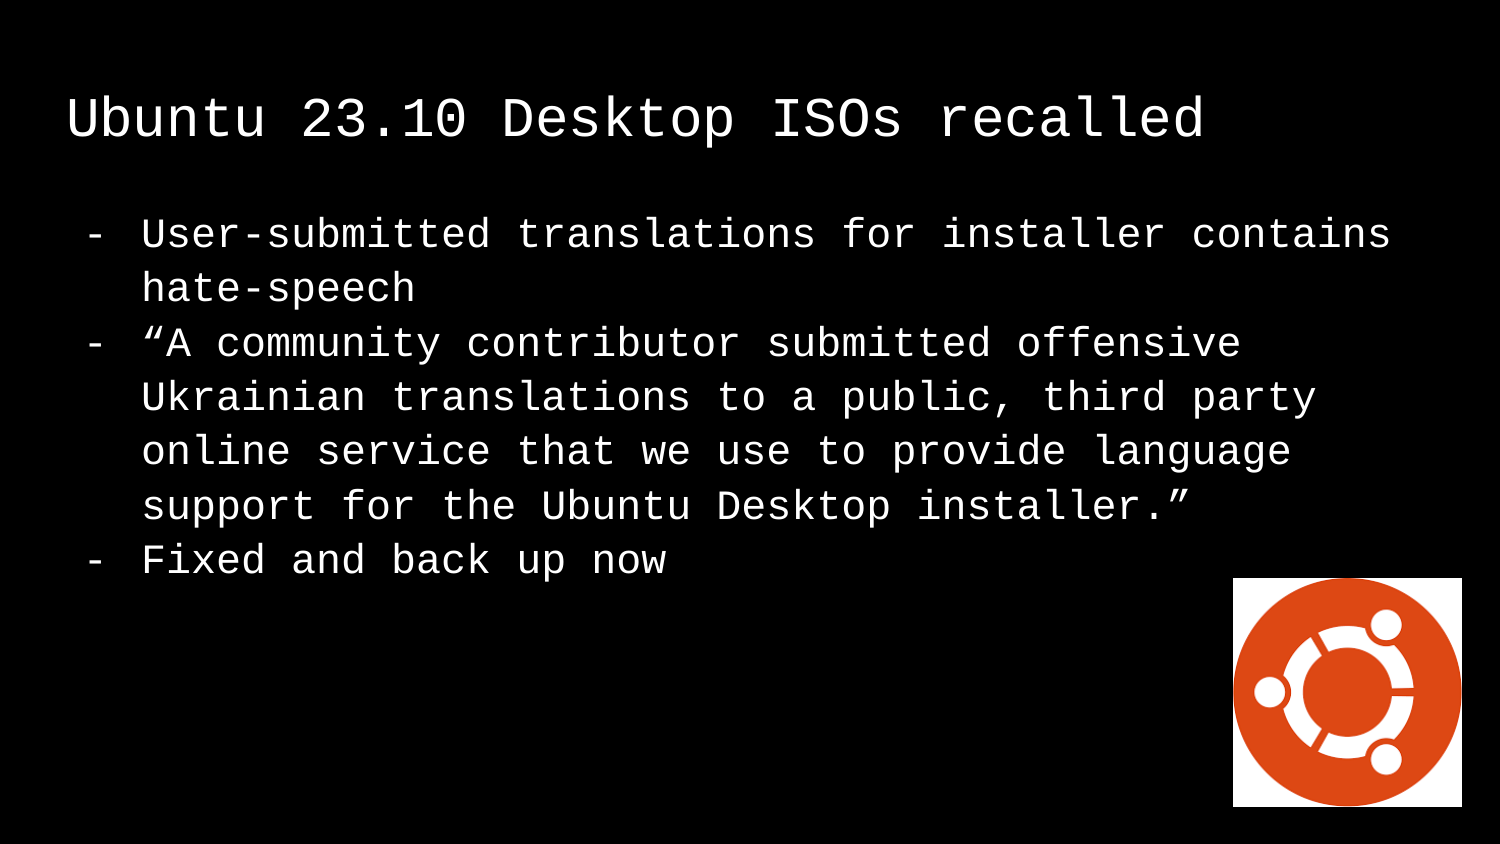

# Ubuntu 23.10 Desktop ISOs recalled
User-submitted translations for installer contains hate-speech
“A community contributor submitted offensive Ukrainian translations to a public, third party online service that we use to provide language support for the Ubuntu Desktop installer.”
Fixed and back up now